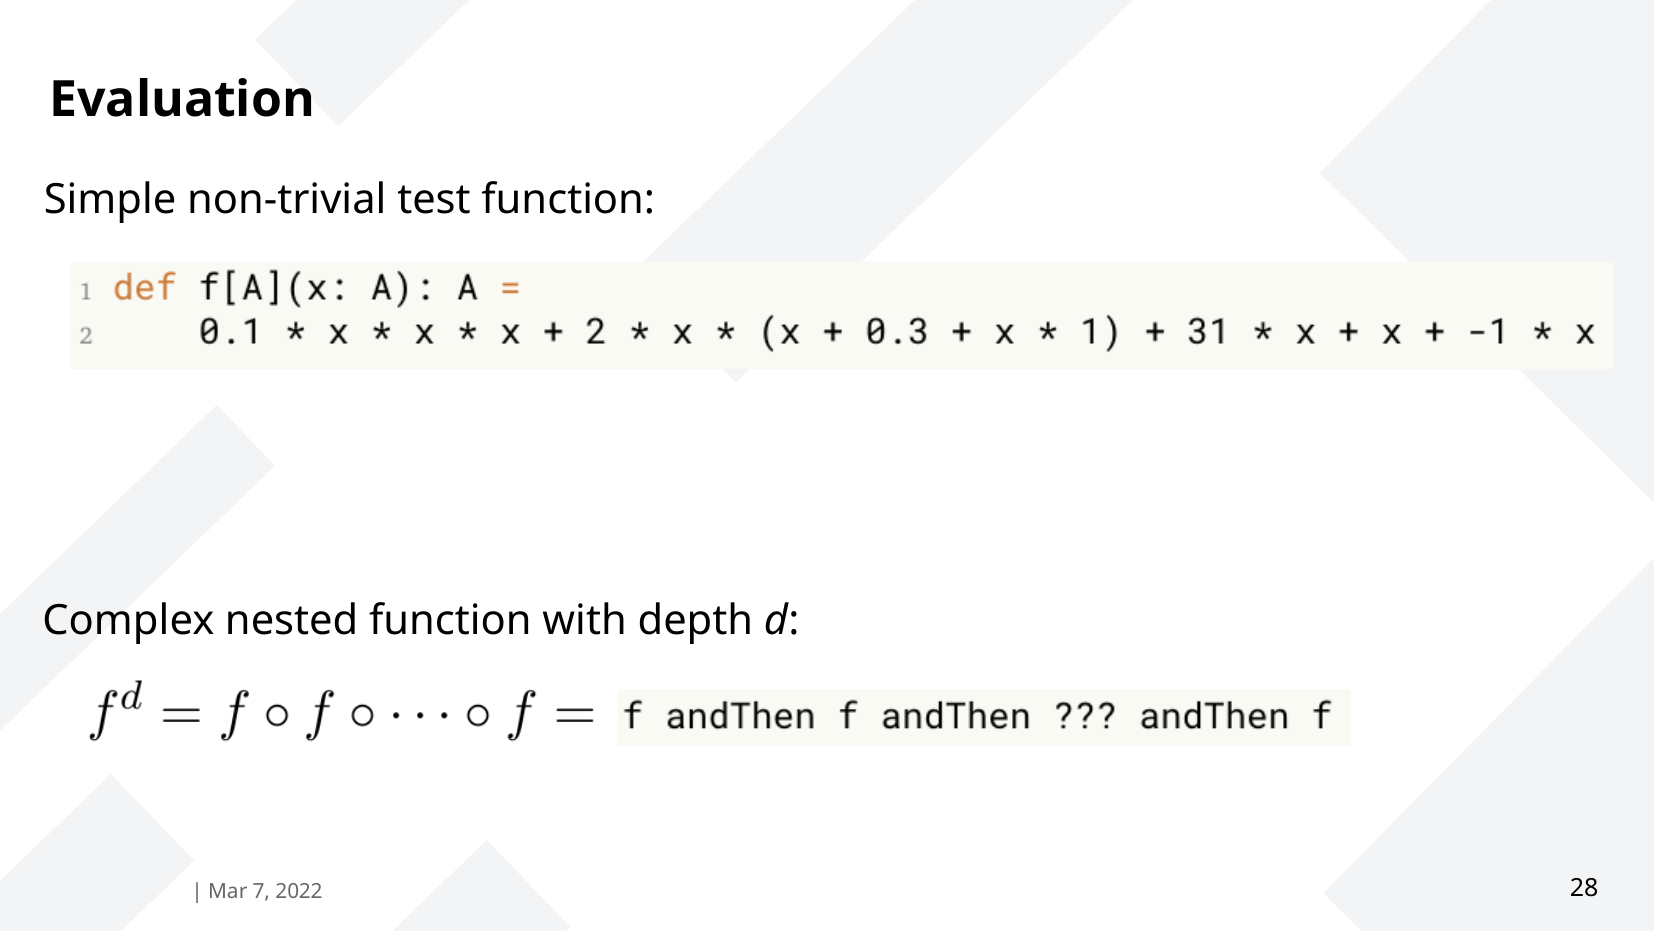

# Evaluation
Simple non-trivial test function:
Complex nested function with depth d: